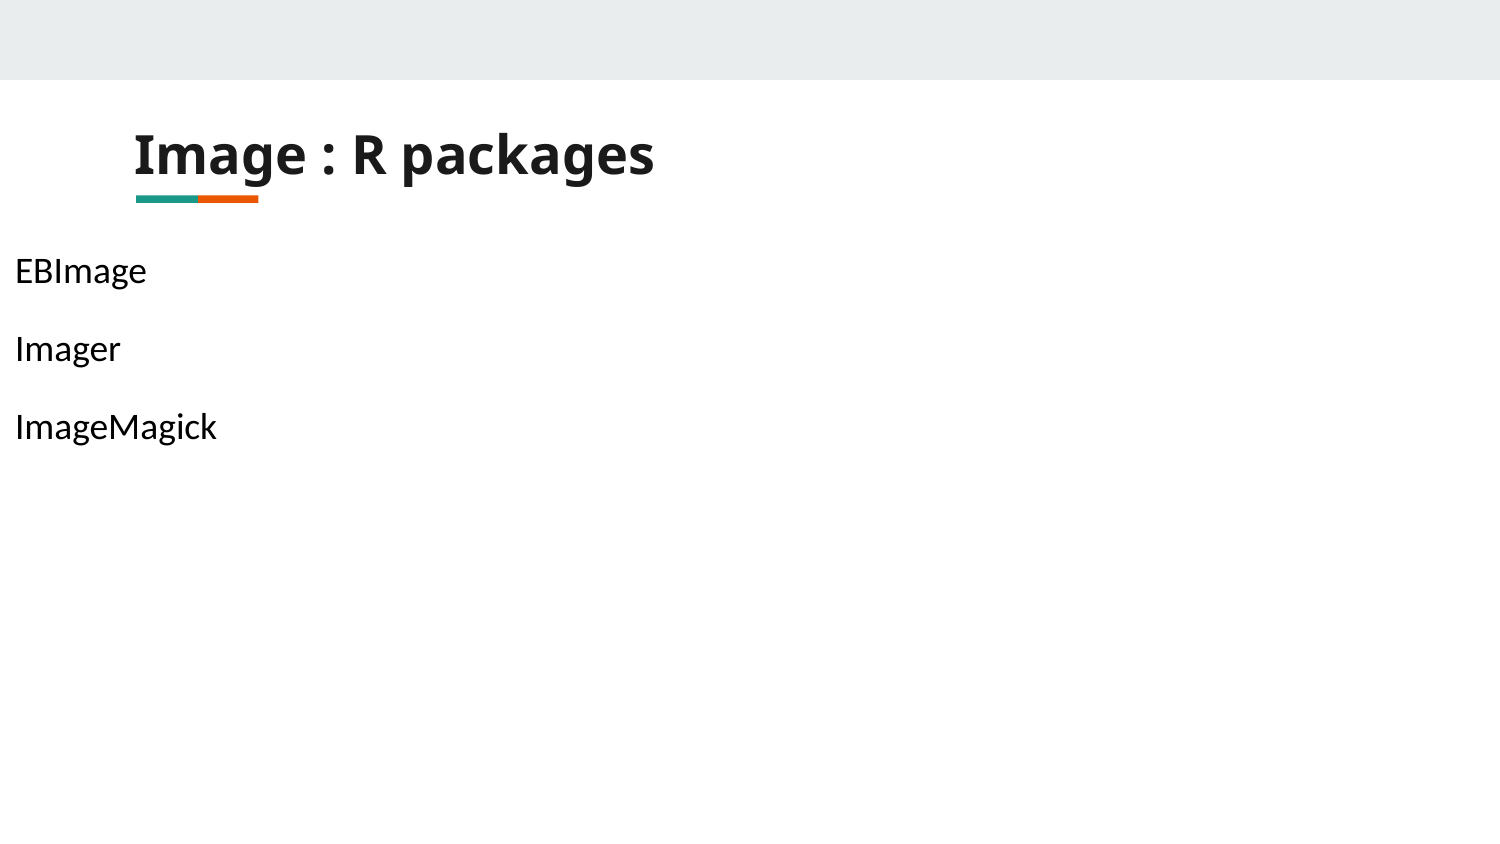

# Image : R packages
EBImage
Imager
ImageMagick